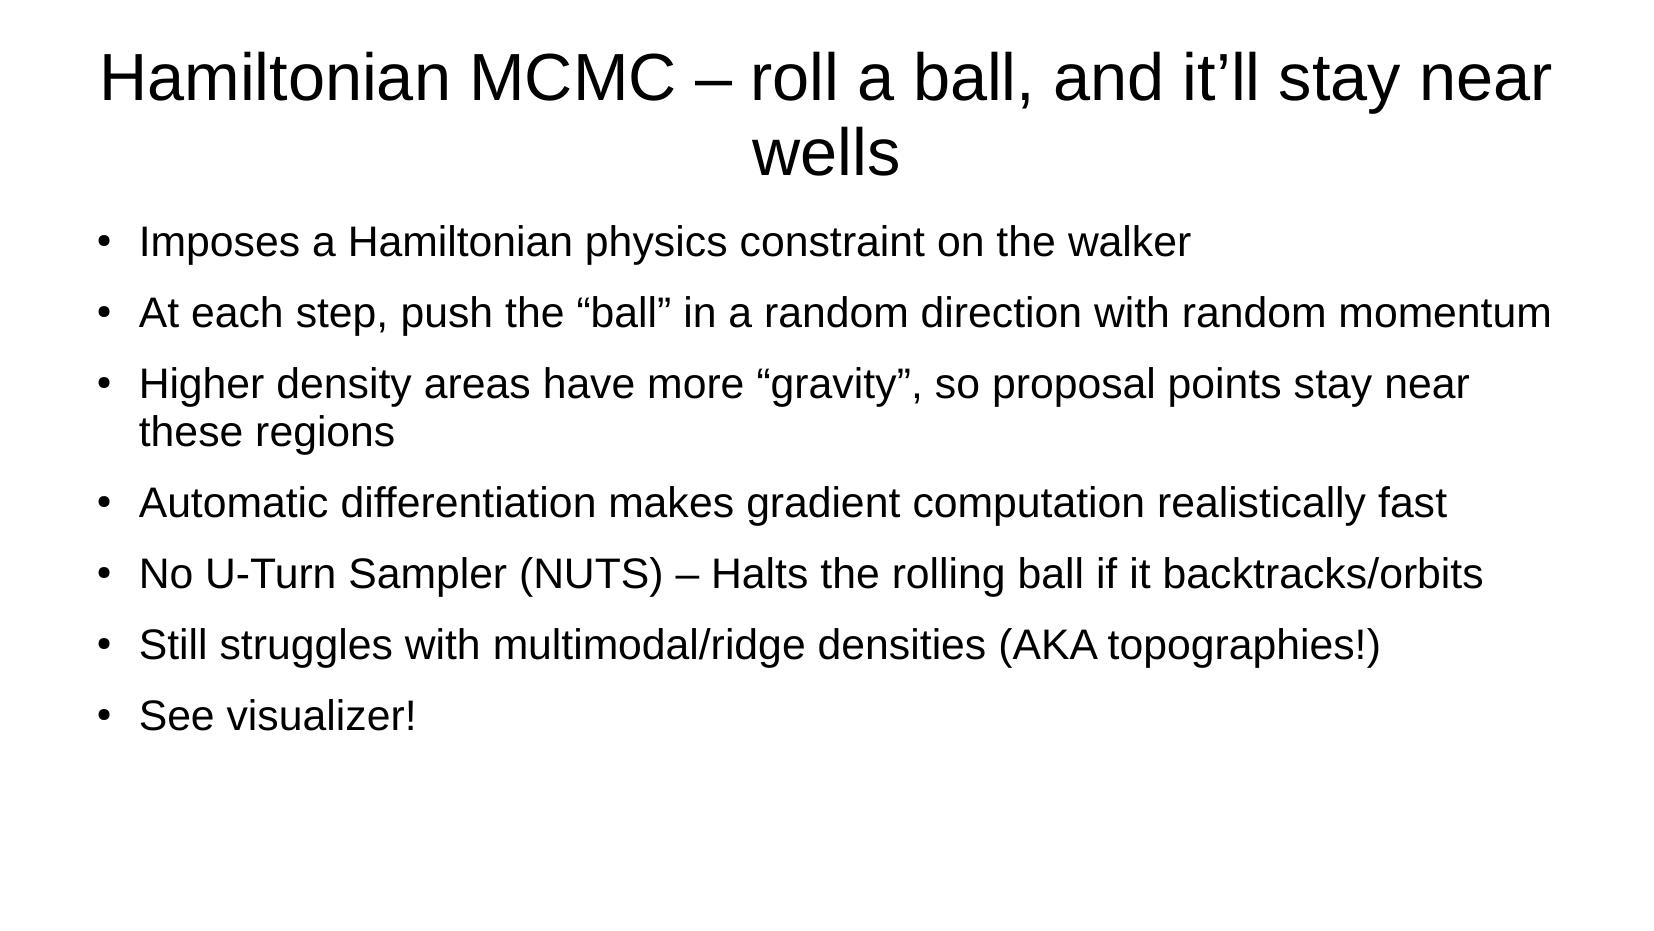

# Hamiltonian MCMC – roll a ball, and it’ll stay near wells
Imposes a Hamiltonian physics constraint on the walker
At each step, push the “ball” in a random direction with random momentum
Higher density areas have more “gravity”, so proposal points stay near these regions
Automatic differentiation makes gradient computation realistically fast
No U-Turn Sampler (NUTS) – Halts the rolling ball if it backtracks/orbits
Still struggles with multimodal/ridge densities (AKA topographies!)
See visualizer!